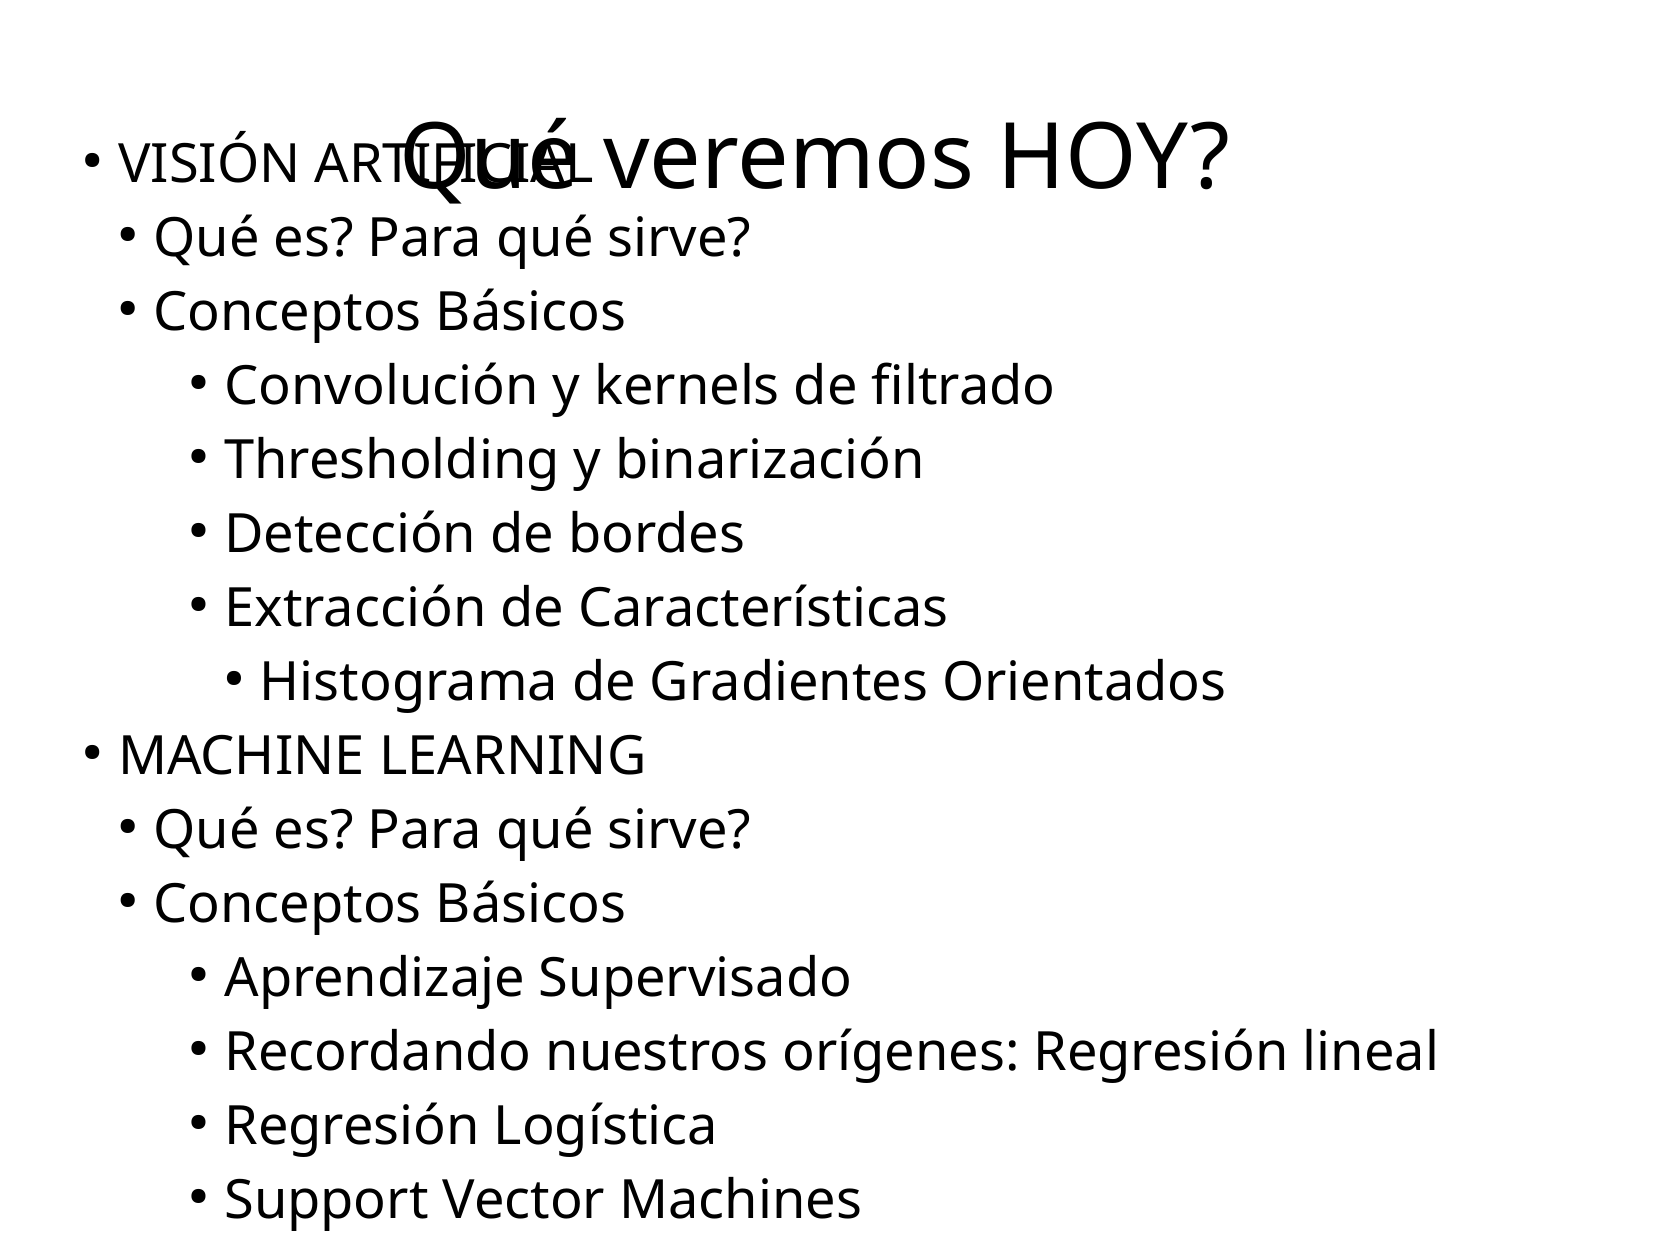

# Qué veremos HOY?
VISIÓN ARTIFICIAL
Qué es? Para qué sirve?
Conceptos Básicos
Convolución y kernels de filtrado
Thresholding y binarización
Detección de bordes
Extracción de Características
Histograma de Gradientes Orientados
MACHINE LEARNING
Qué es? Para qué sirve?
Conceptos Básicos
Aprendizaje Supervisado
Recordando nuestros orígenes: Regresión lineal
Regresión Logística
Support Vector Machines